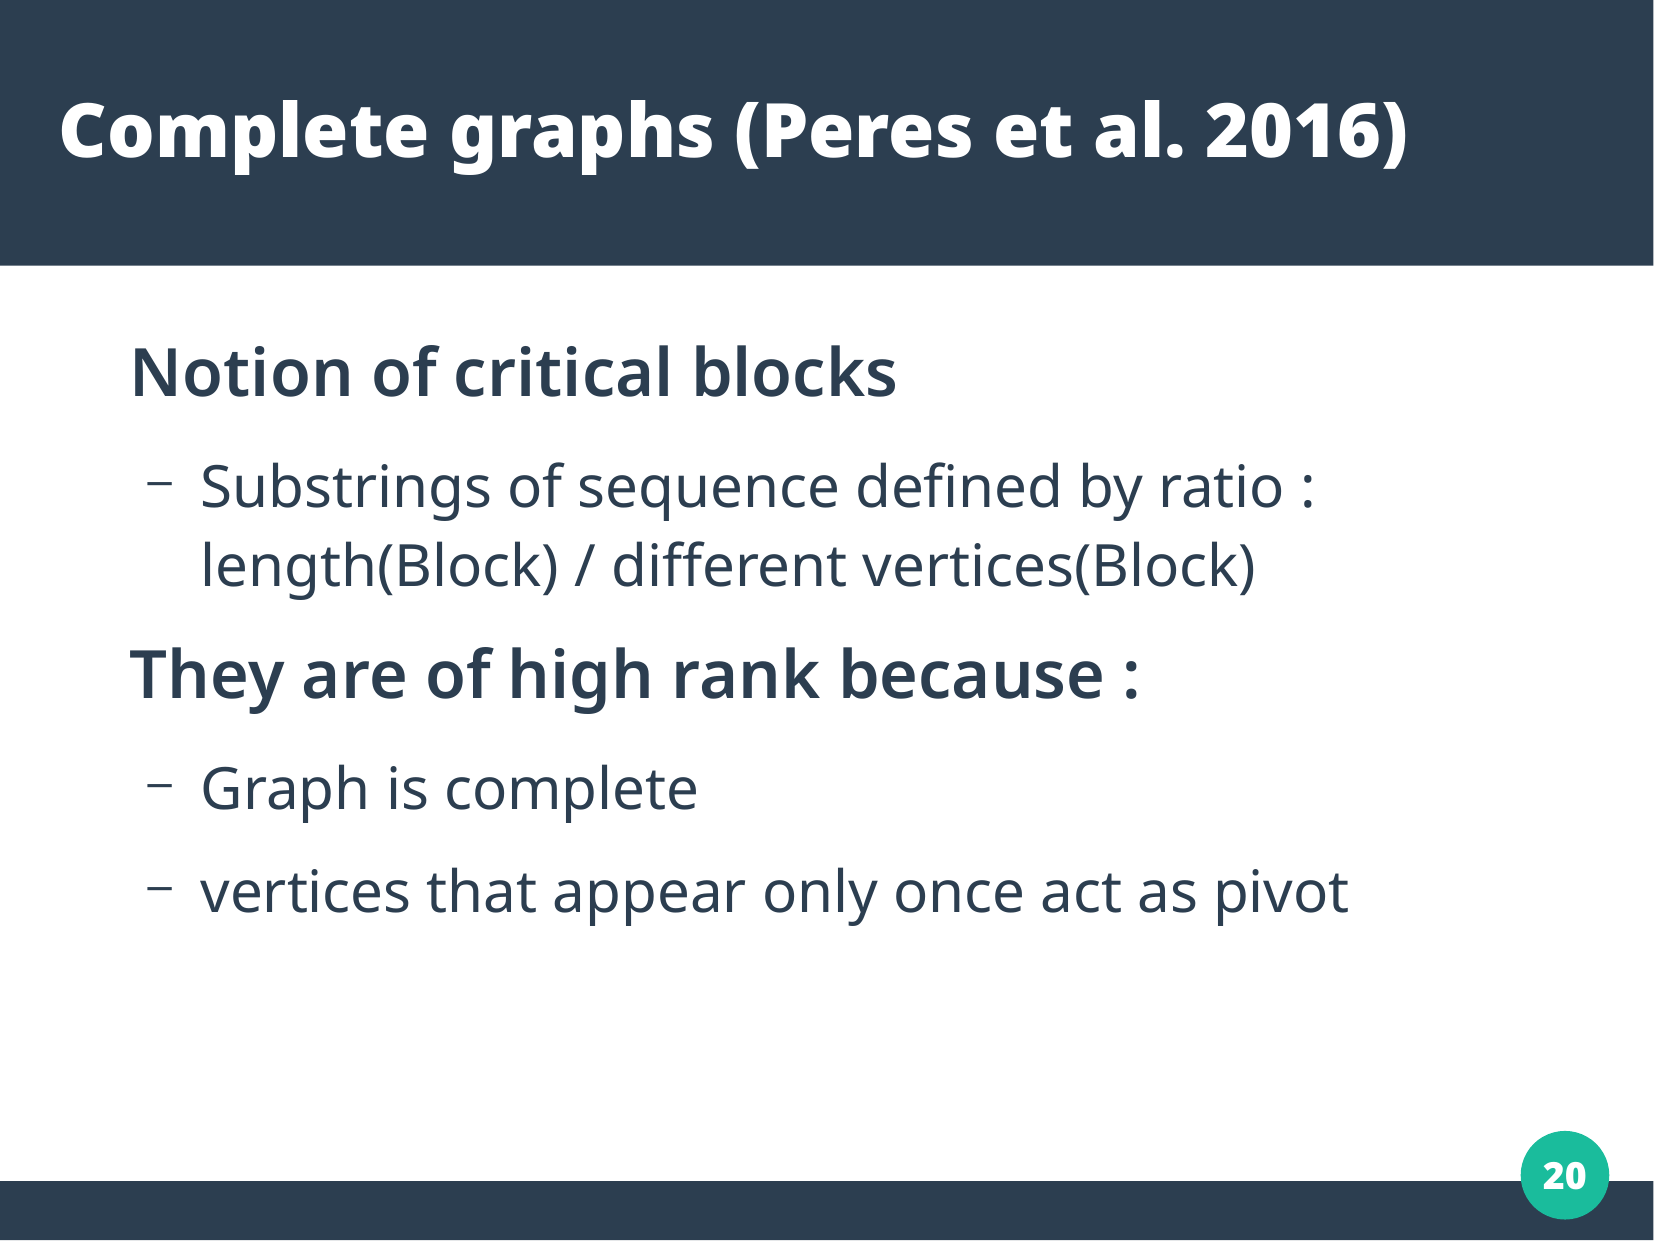

# Complete graphs (Peres et al. 2016)
Notion of critical blocks
Substrings of sequence defined by ratio :
length(Block) / different vertices(Block)
They are of high rank because :
Graph is complete
vertices that appear only once act as pivot
20